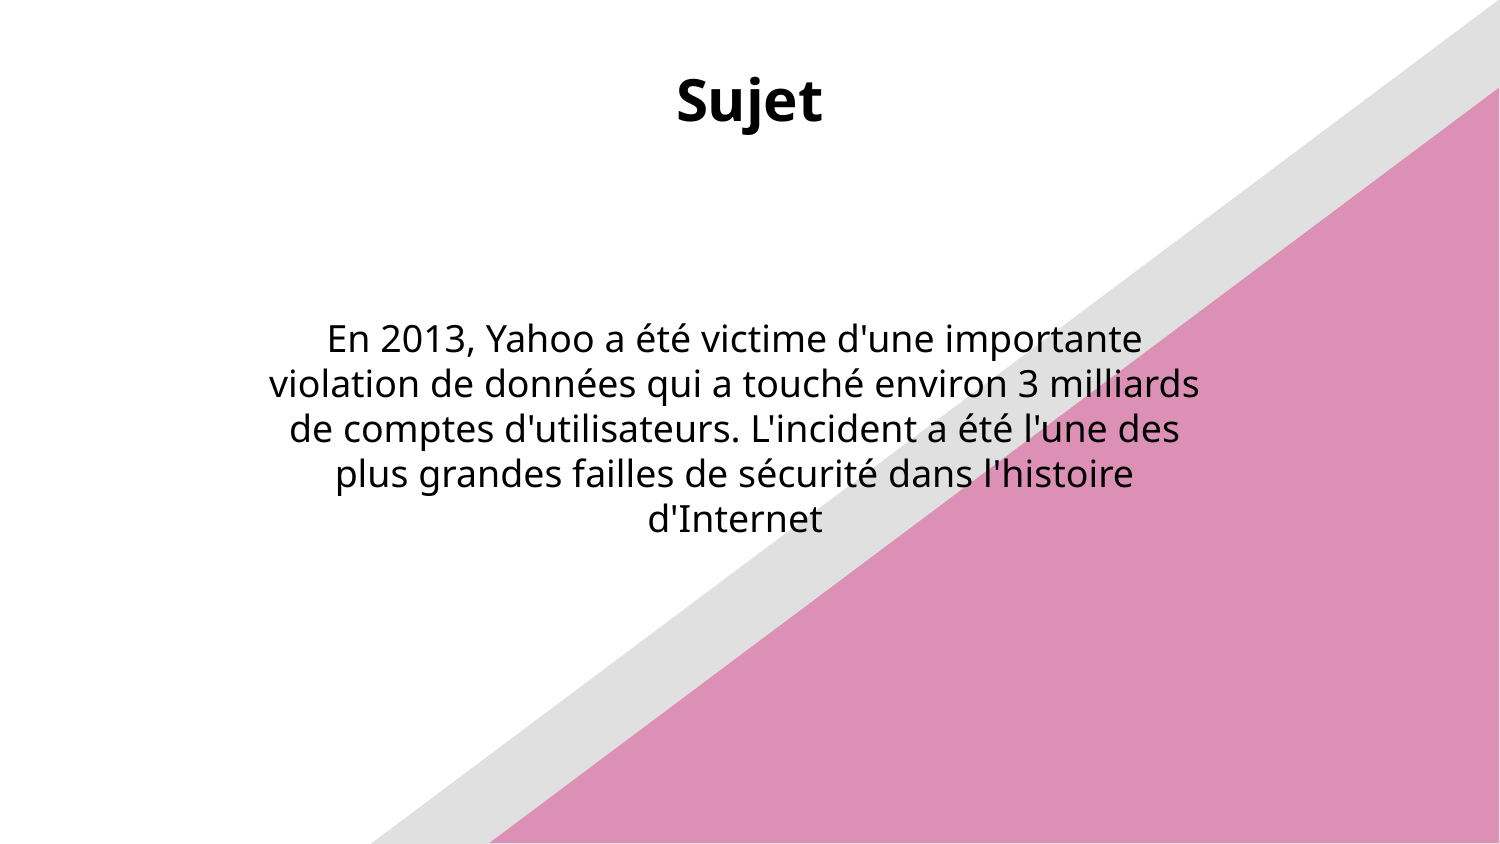

# Sujet
En 2013, Yahoo a été victime d'une importante violation de données qui a touché environ 3 milliards de comptes d'utilisateurs. L'incident a été l'une des plus grandes failles de sécurité dans l'histoire d'Internet